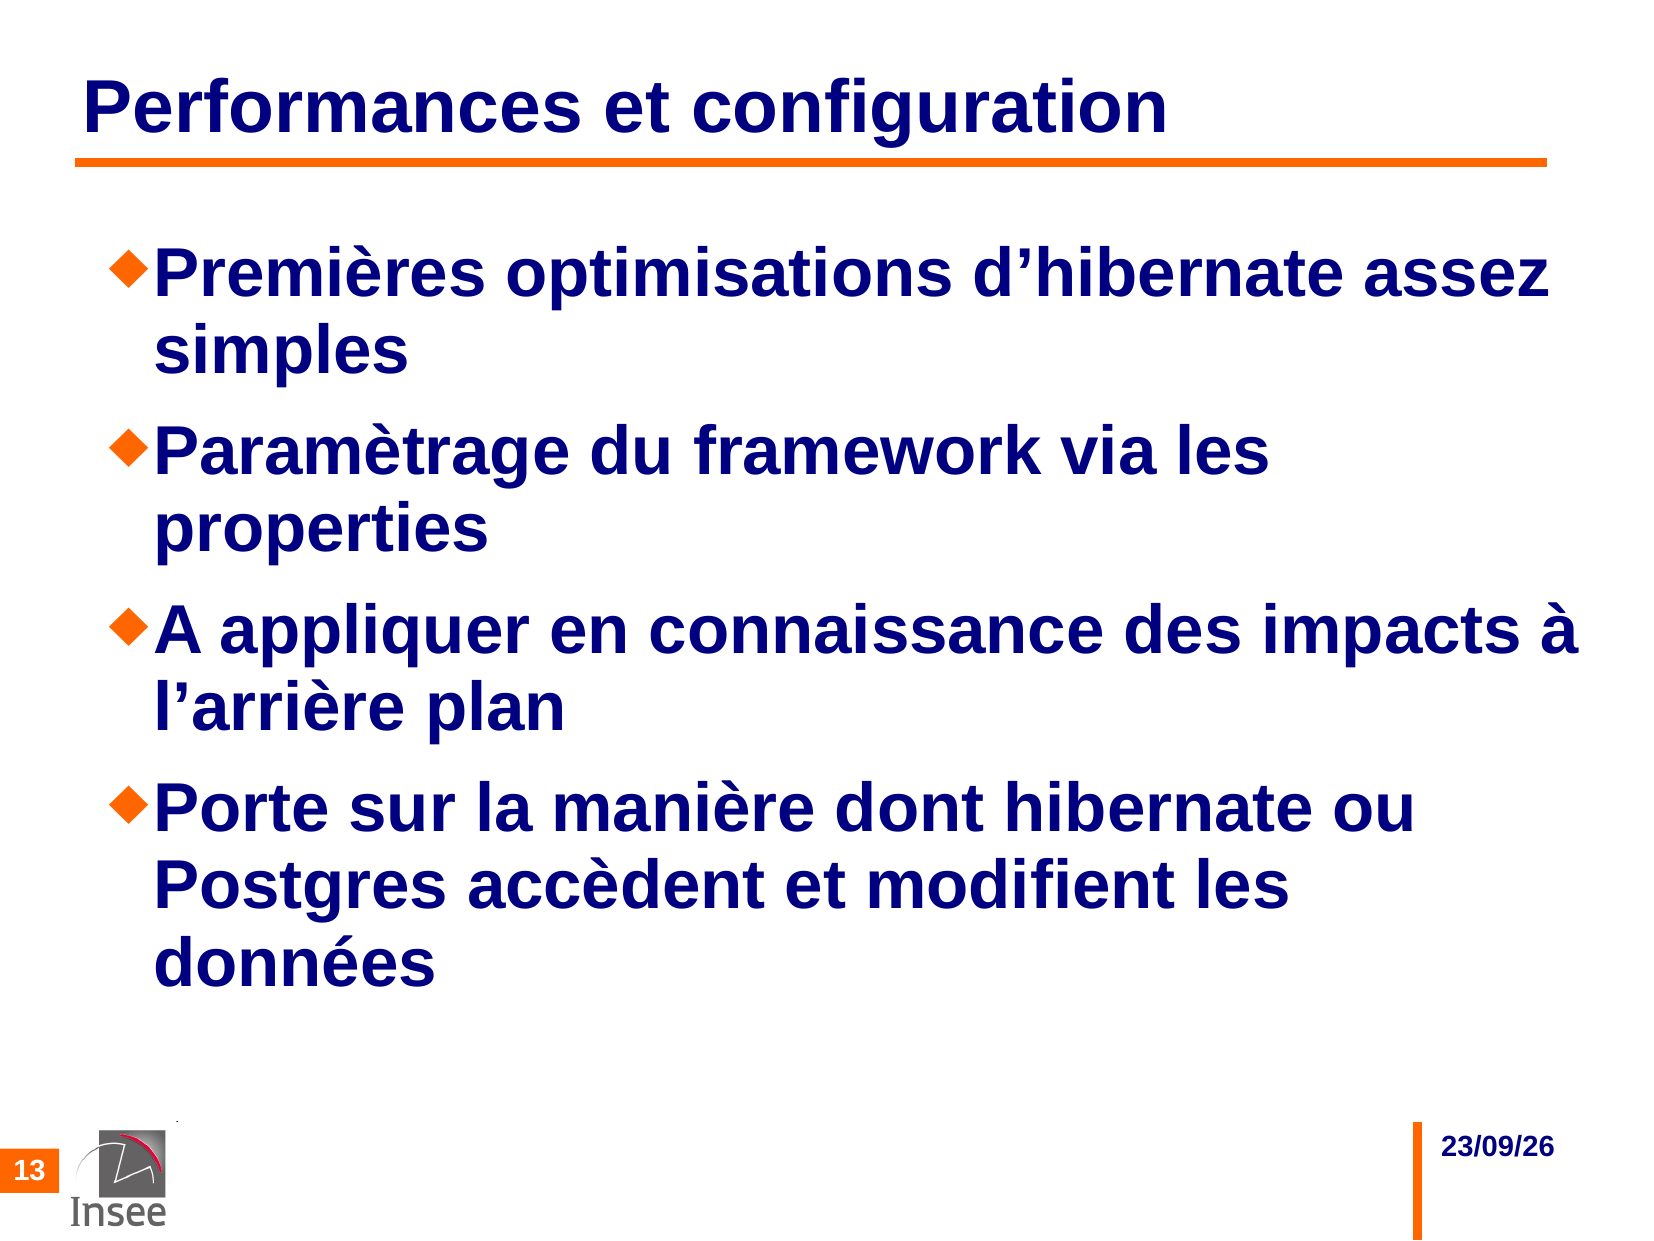

# Performances et configuration
Premières optimisations d’hibernate assez simples
Paramètrage du framework via les properties
A appliquer en connaissance des impacts à l’arrière plan
Porte sur la manière dont hibernate ou Postgres accèdent et modifient les données
13